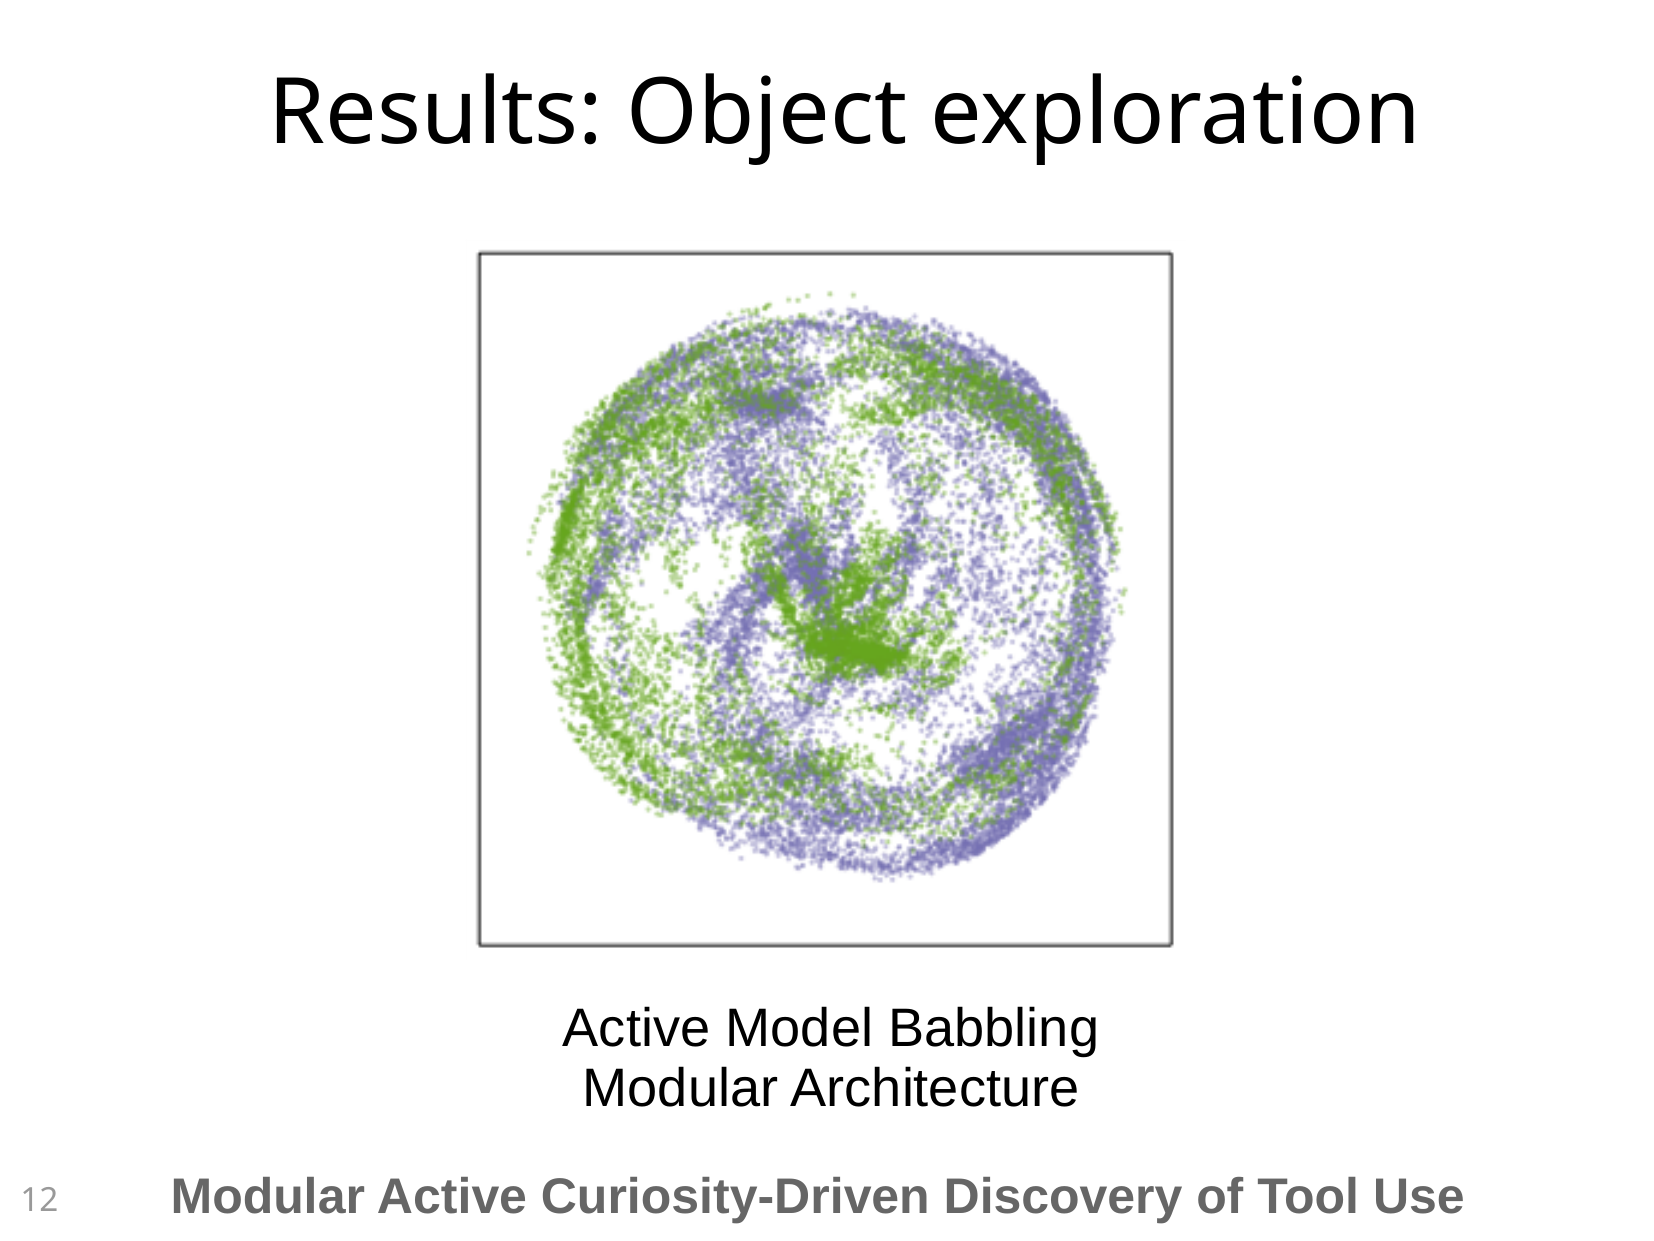

# Results: Object exploration
Active Model Babbling
Modular Architecture
Modular Active Curiosity-Driven Discovery of Tool Use
12